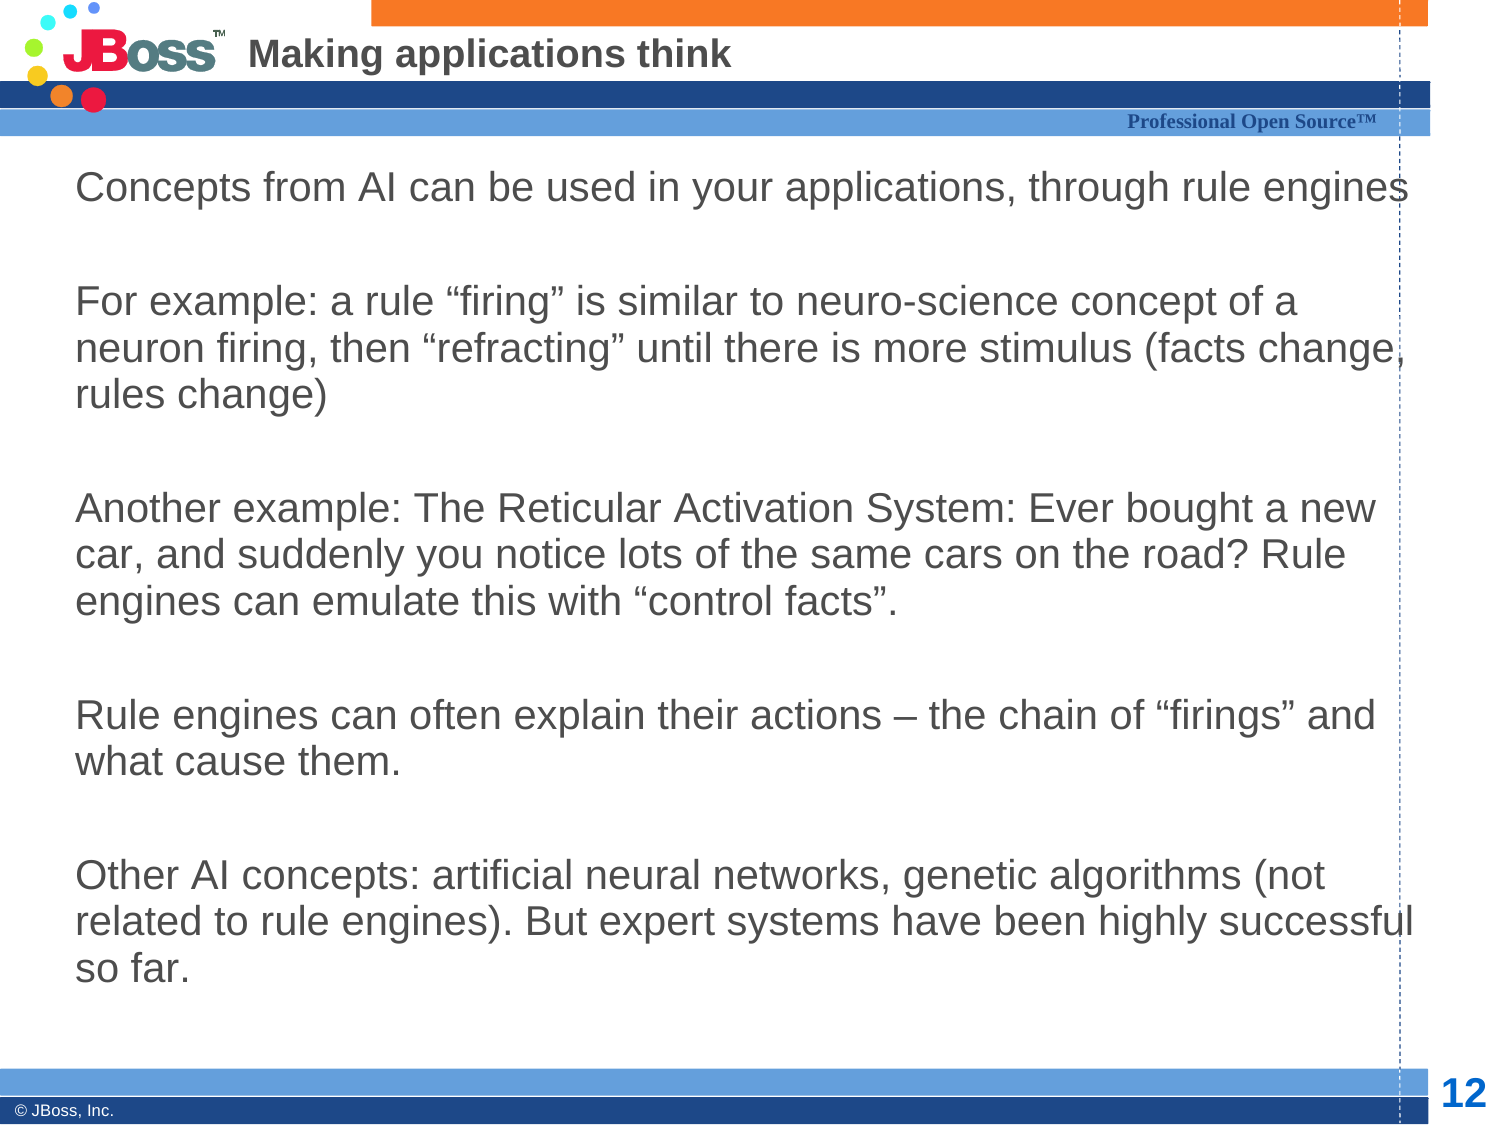

# Making applications think
Concepts from AI can be used in your applications, through rule engines
For example: a rule “firing” is similar to neuro-science concept of a neuron firing, then “refracting” until there is more stimulus (facts change, rules change)
Another example: The Reticular Activation System: Ever bought a new car, and suddenly you notice lots of the same cars on the road? Rule engines can emulate this with “control facts”.
Rule engines can often explain their actions – the chain of “firings” and what cause them.
Other AI concepts: artificial neural networks, genetic algorithms (not related to rule engines). But expert systems have been highly successful so far.